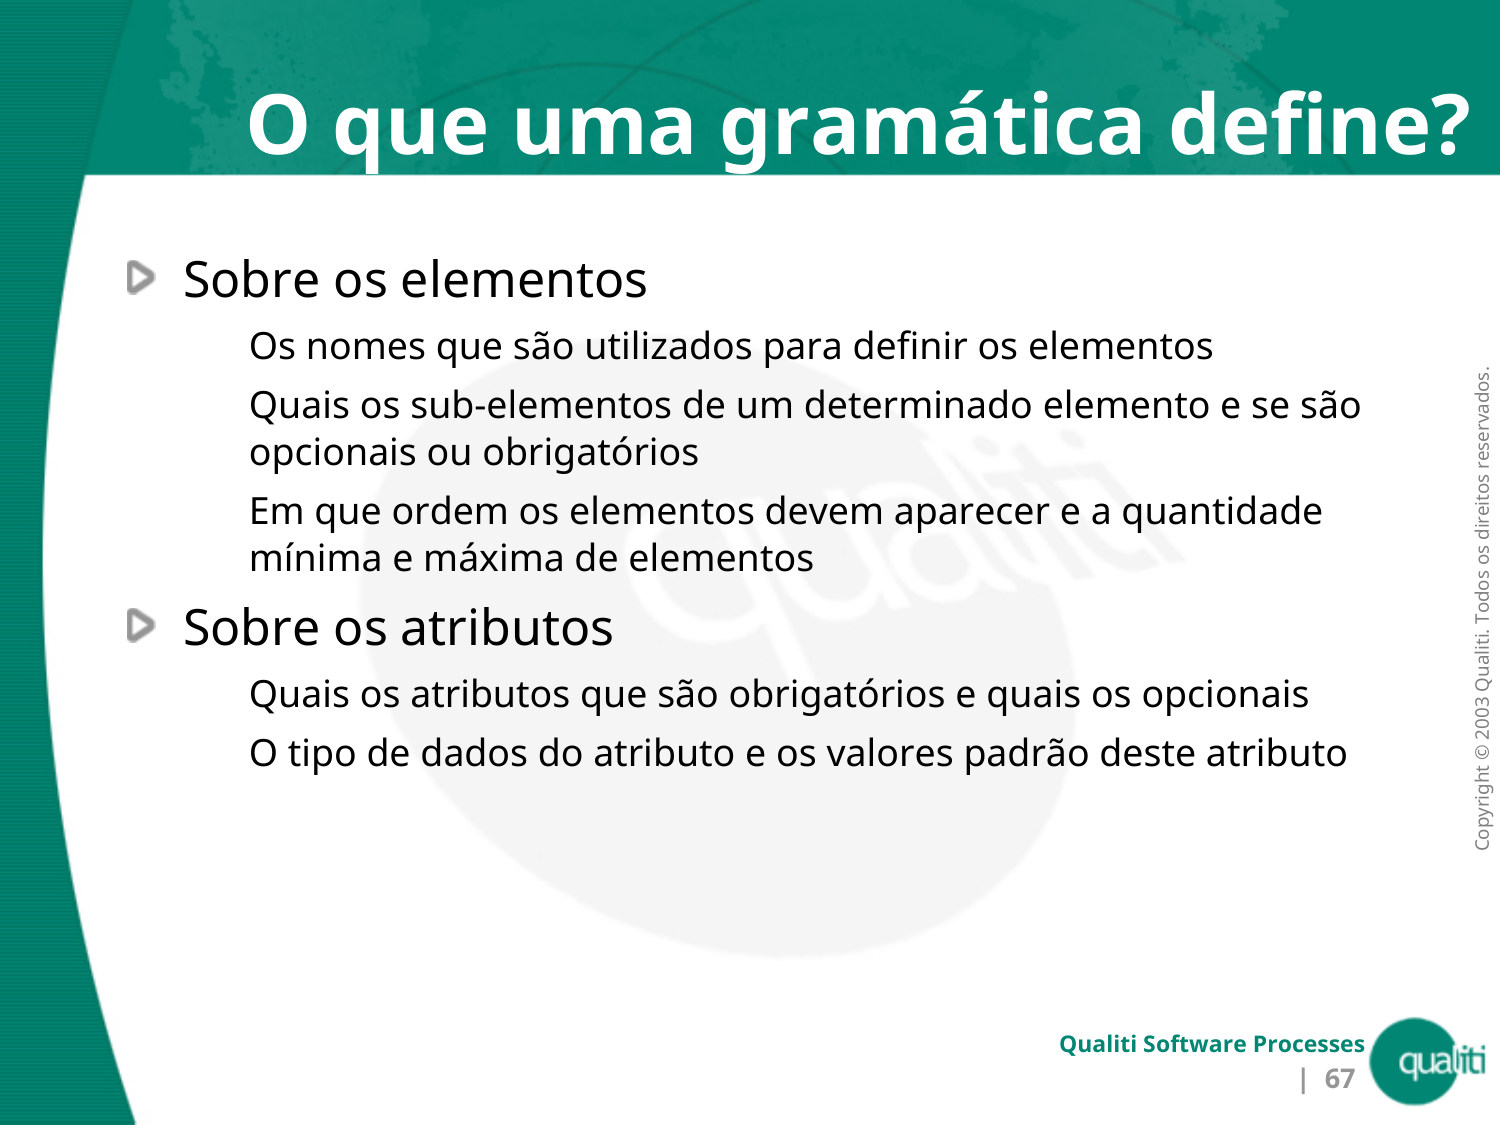

# O que uma gramática define?
Sobre os elementos
Os nomes que são utilizados para definir os elementos
Quais os sub-elementos de um determinado elemento e se são opcionais ou obrigatórios
Em que ordem os elementos devem aparecer e a quantidade mínima e máxima de elementos
Sobre os atributos
Quais os atributos que são obrigatórios e quais os opcionais
O tipo de dados do atributo e os valores padrão deste atributo